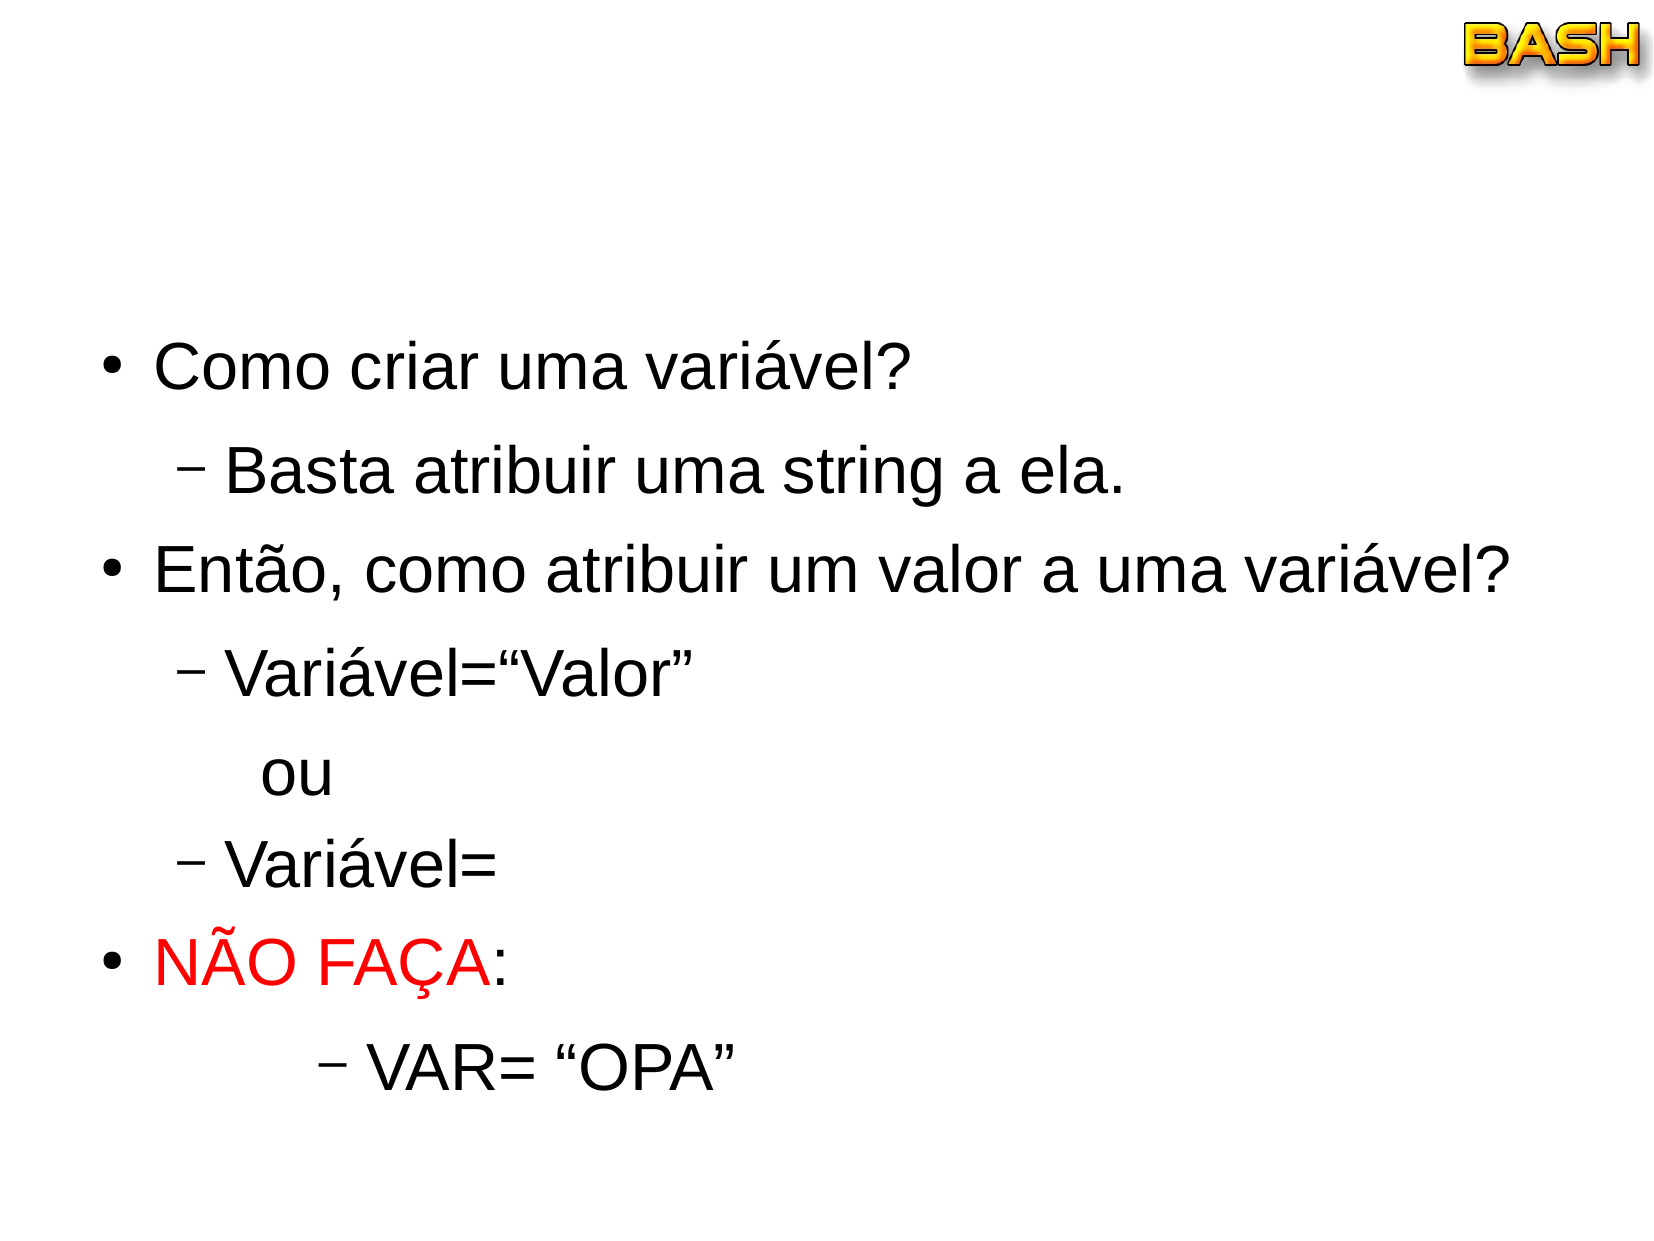

# Como criar uma variável?
Basta atribuir uma string a ela.
Então, como atribuir um valor a uma variável?
Variável=“Valor”
ou
Variável=
NÃO FAÇA:
VAR= “OPA”